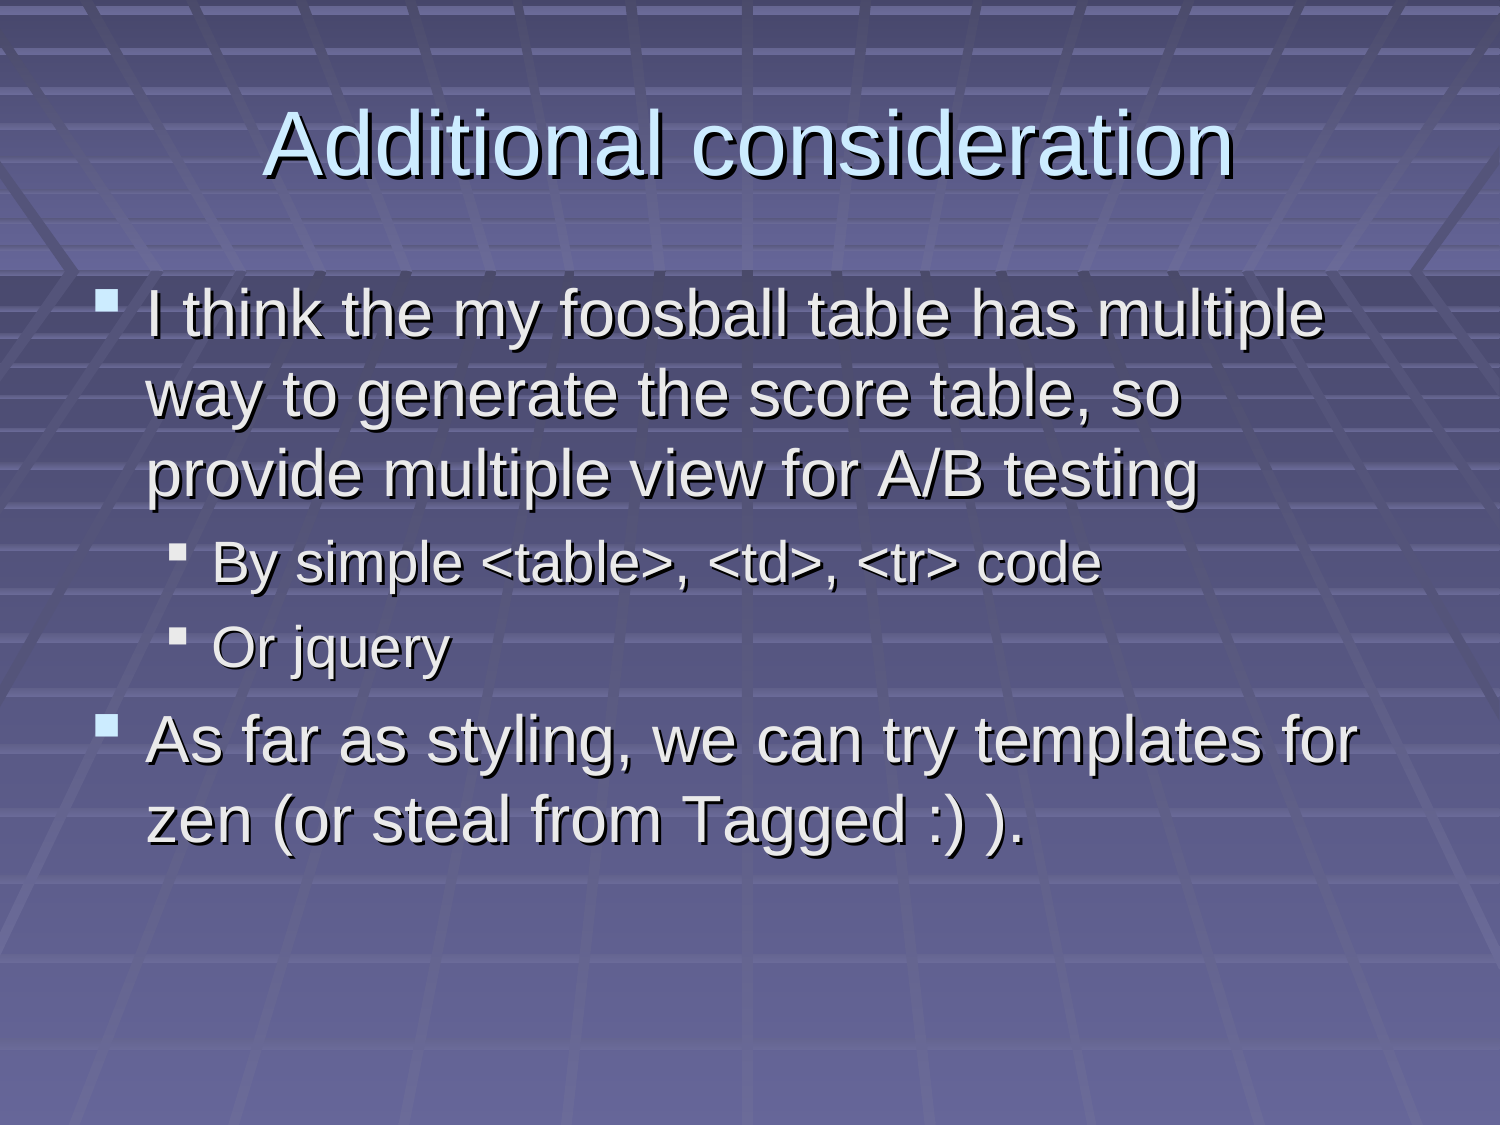

# Additional consideration
I think the my foosball table has multiple way to generate the score table, so provide multiple view for A/B testing
By simple <table>, <td>, <tr> code
Or jquery
As far as styling, we can try templates for zen (or steal from Tagged :) ).